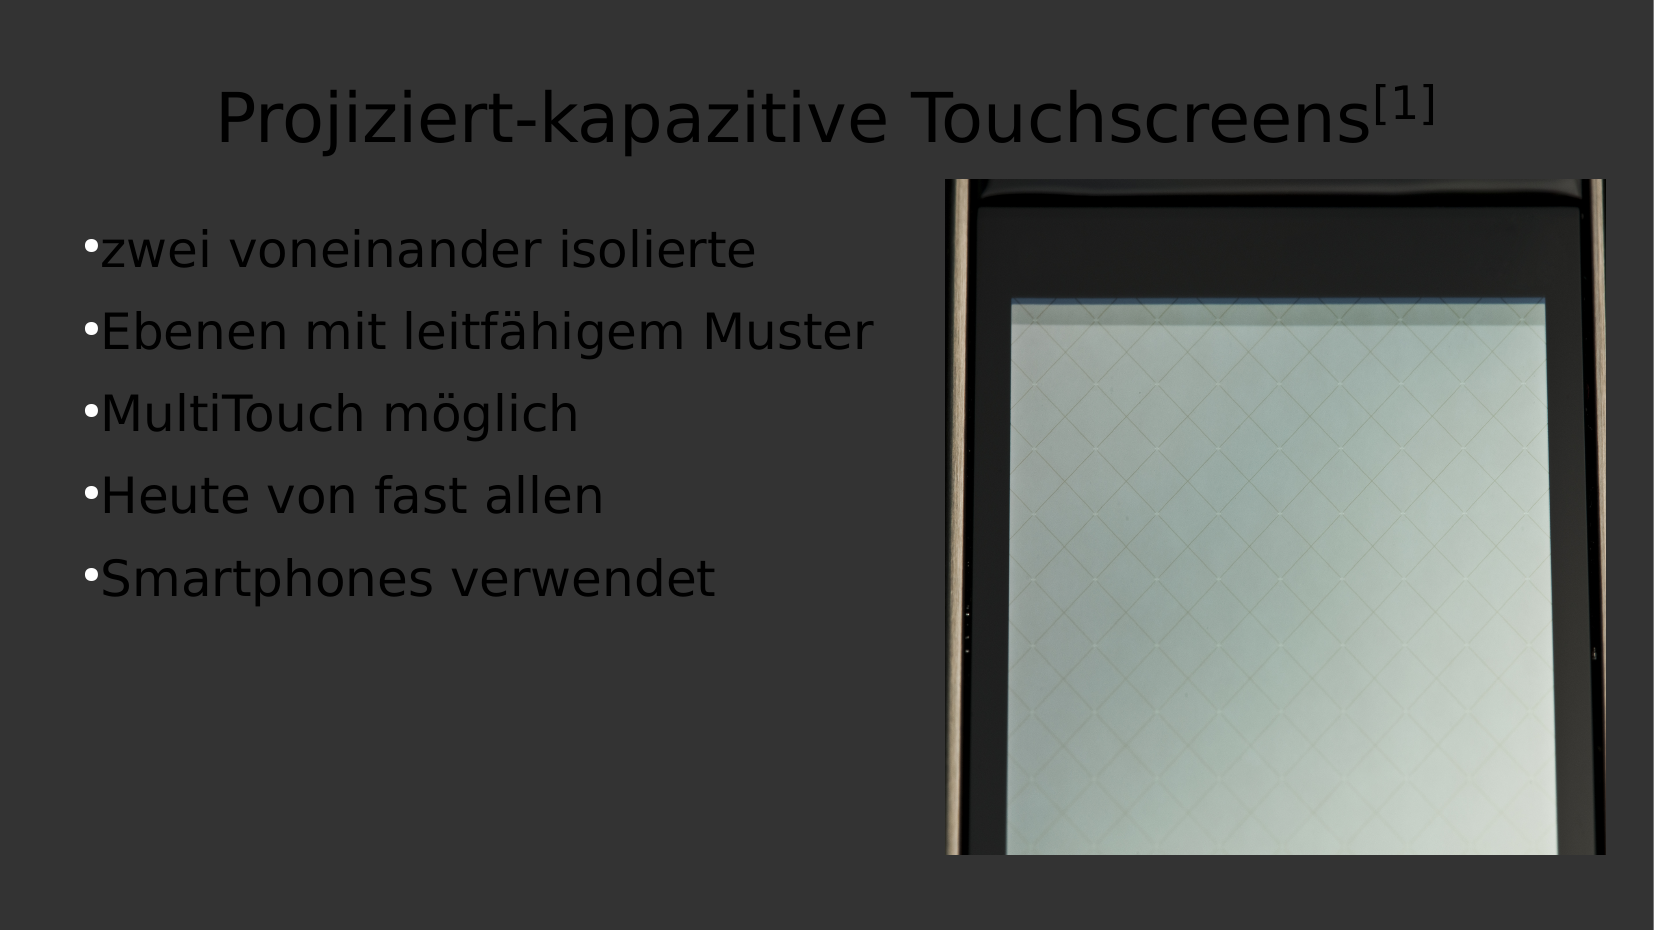

# Projiziert-kapazitive Touchscreens[1]
zwei voneinander isolierte
Ebenen mit leitfähigem Muster
MultiTouch möglich
Heute von fast allen
Smartphones verwendet